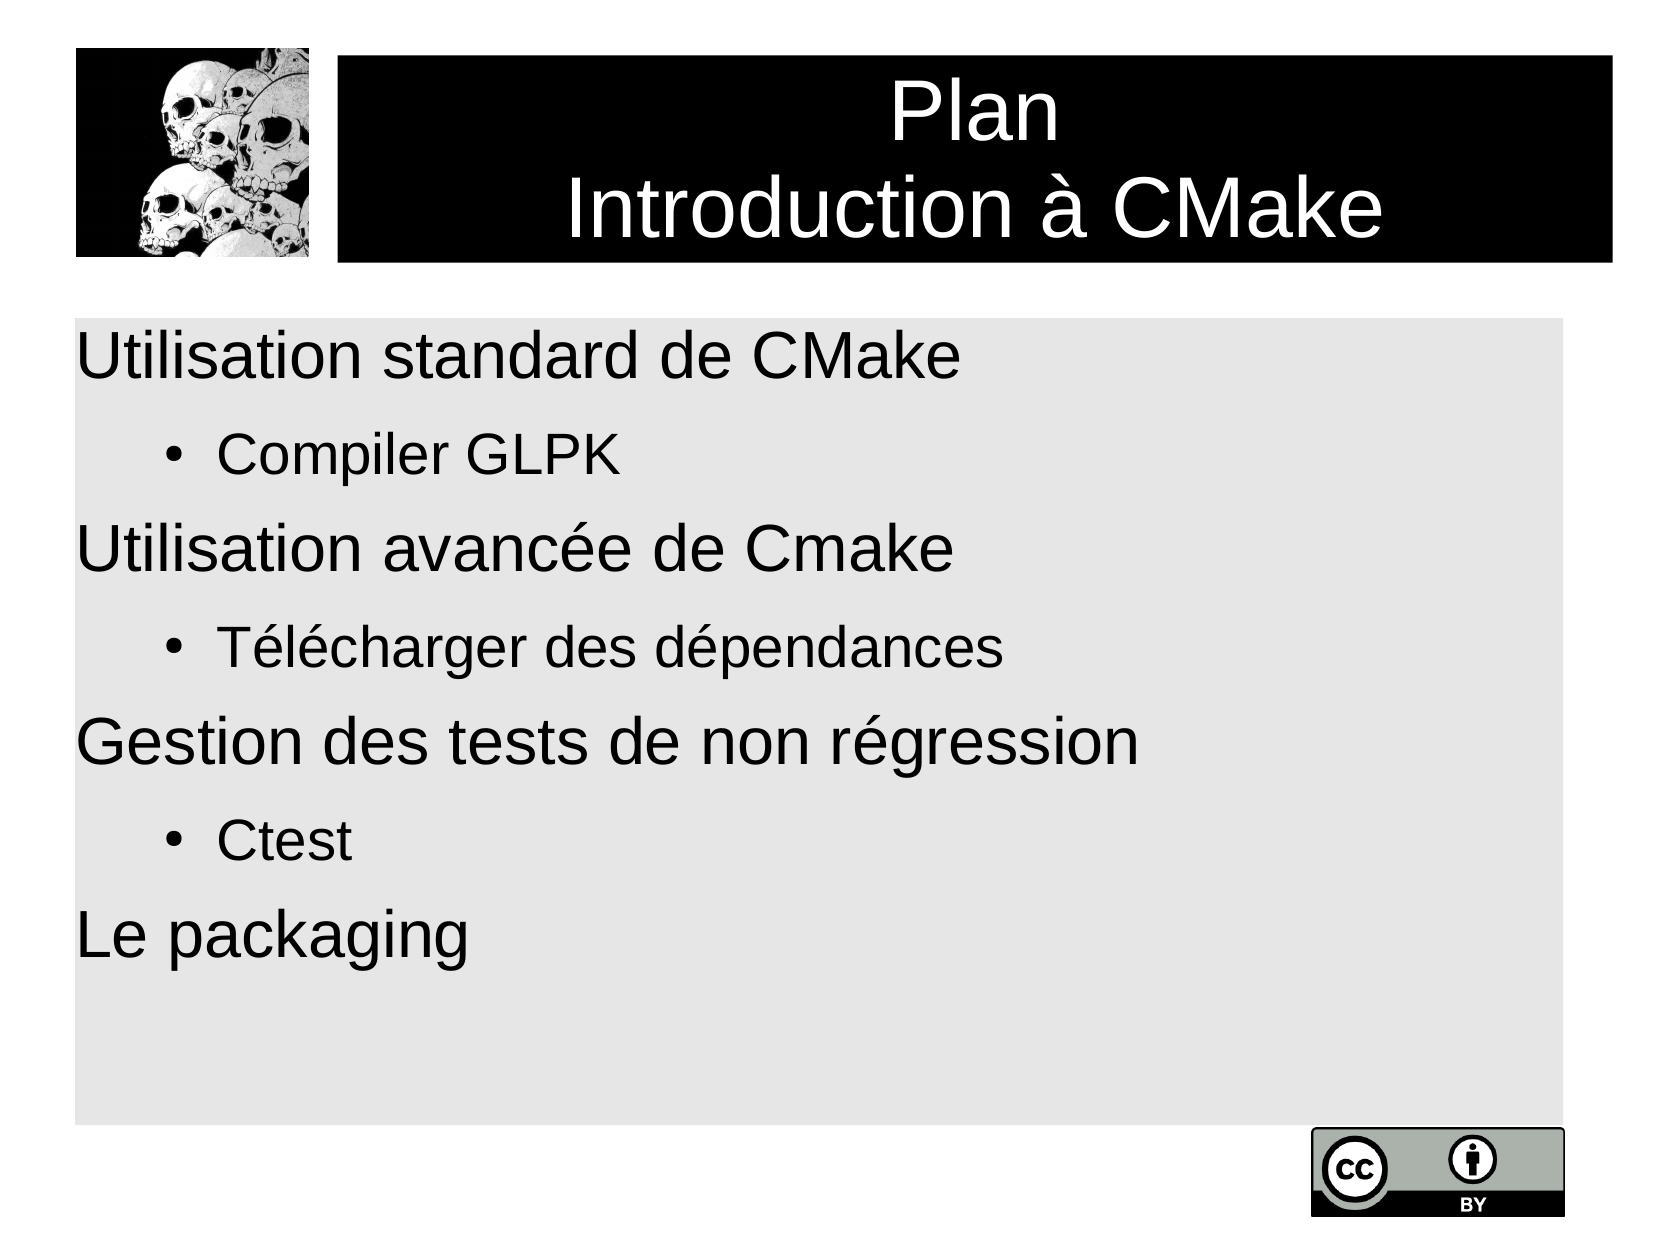

# Plan Introduction à CMake
Utilisation standard de CMake
Compiler GLPK
Utilisation avancée de Cmake
Télécharger des dépendances
Gestion des tests de non régression
Ctest
Le packaging